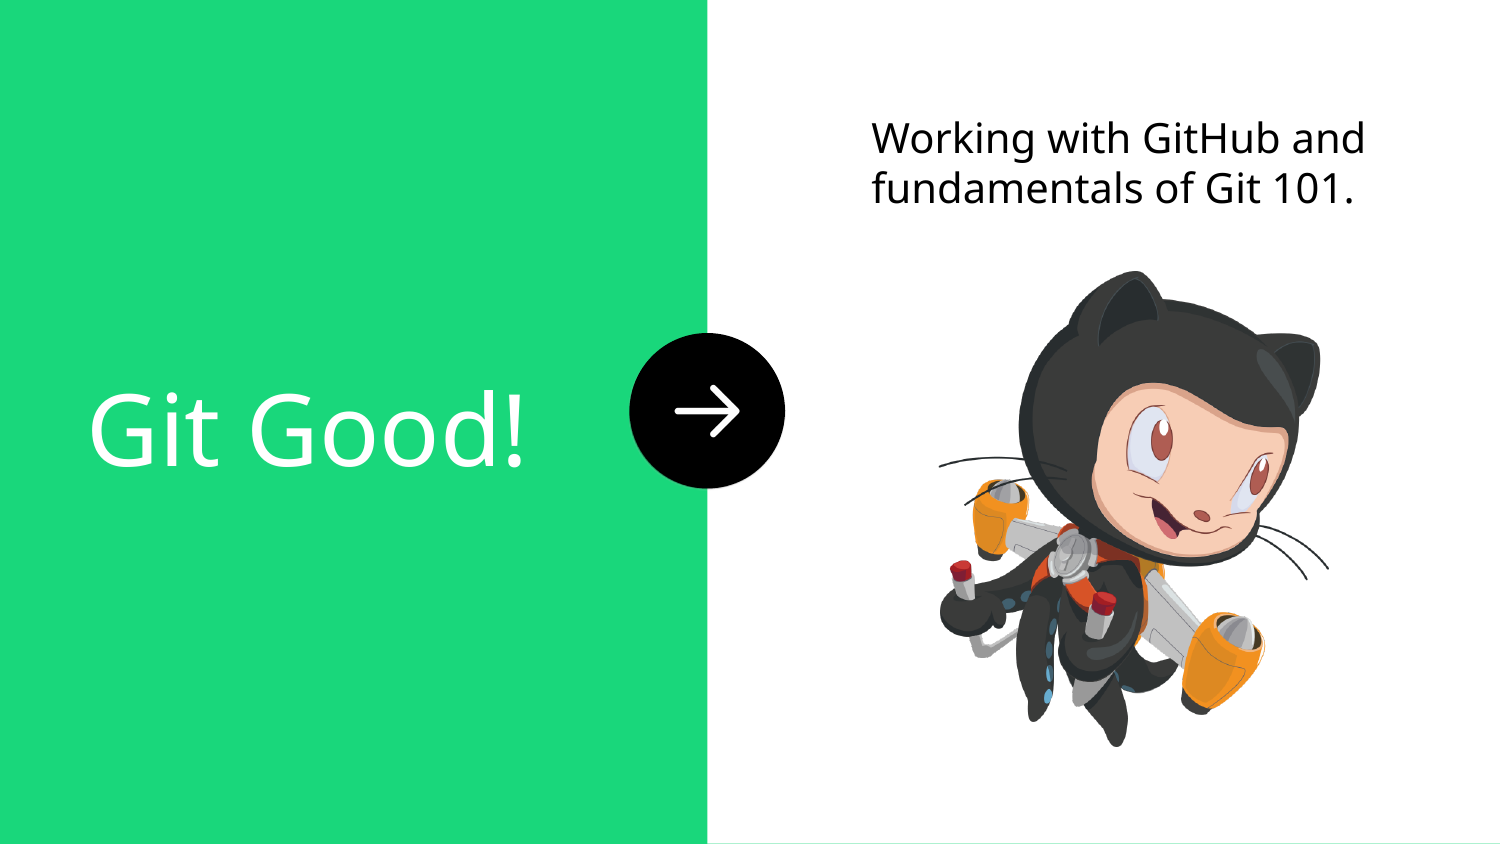

Working with GitHub and fundamentals of Git 101.
Git Good!